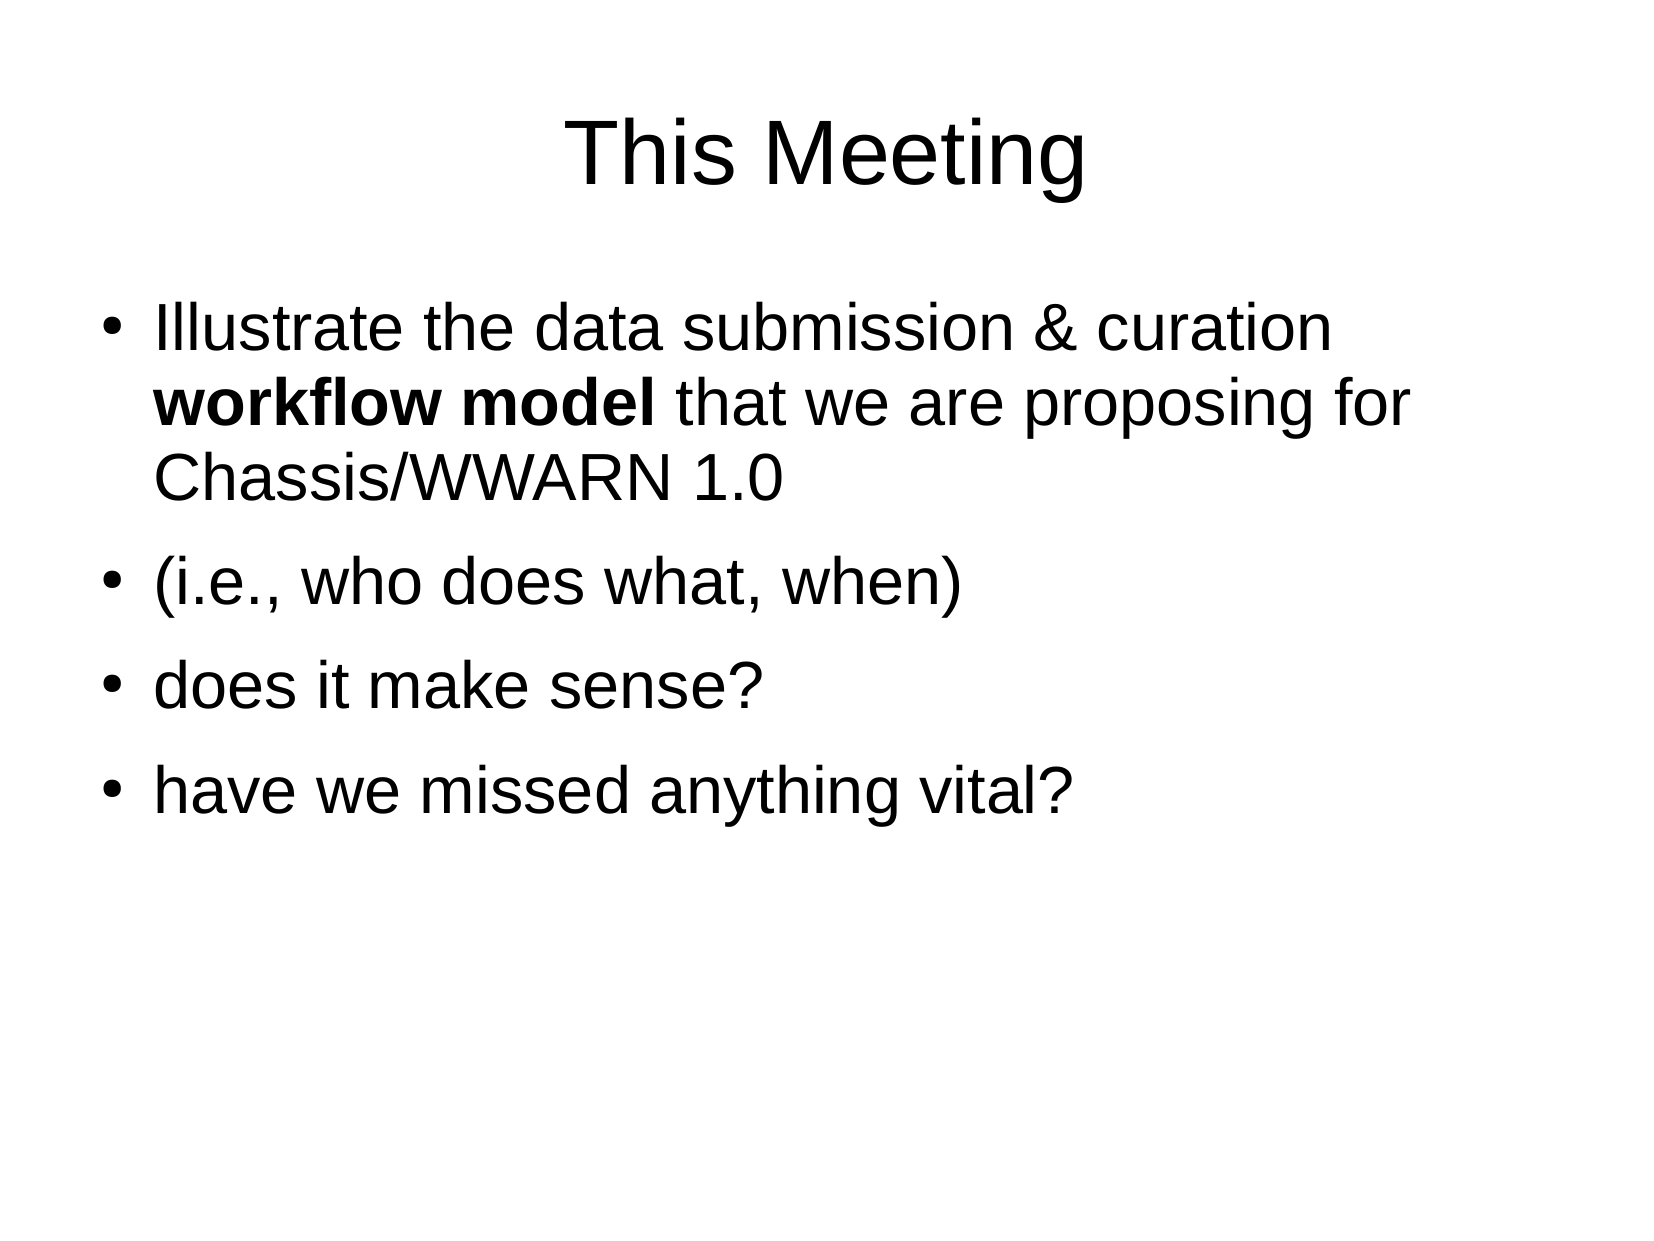

# This Meeting
Illustrate the data submission & curation workflow model that we are proposing for Chassis/WWARN 1.0
(i.e., who does what, when)
does it make sense?
have we missed anything vital?